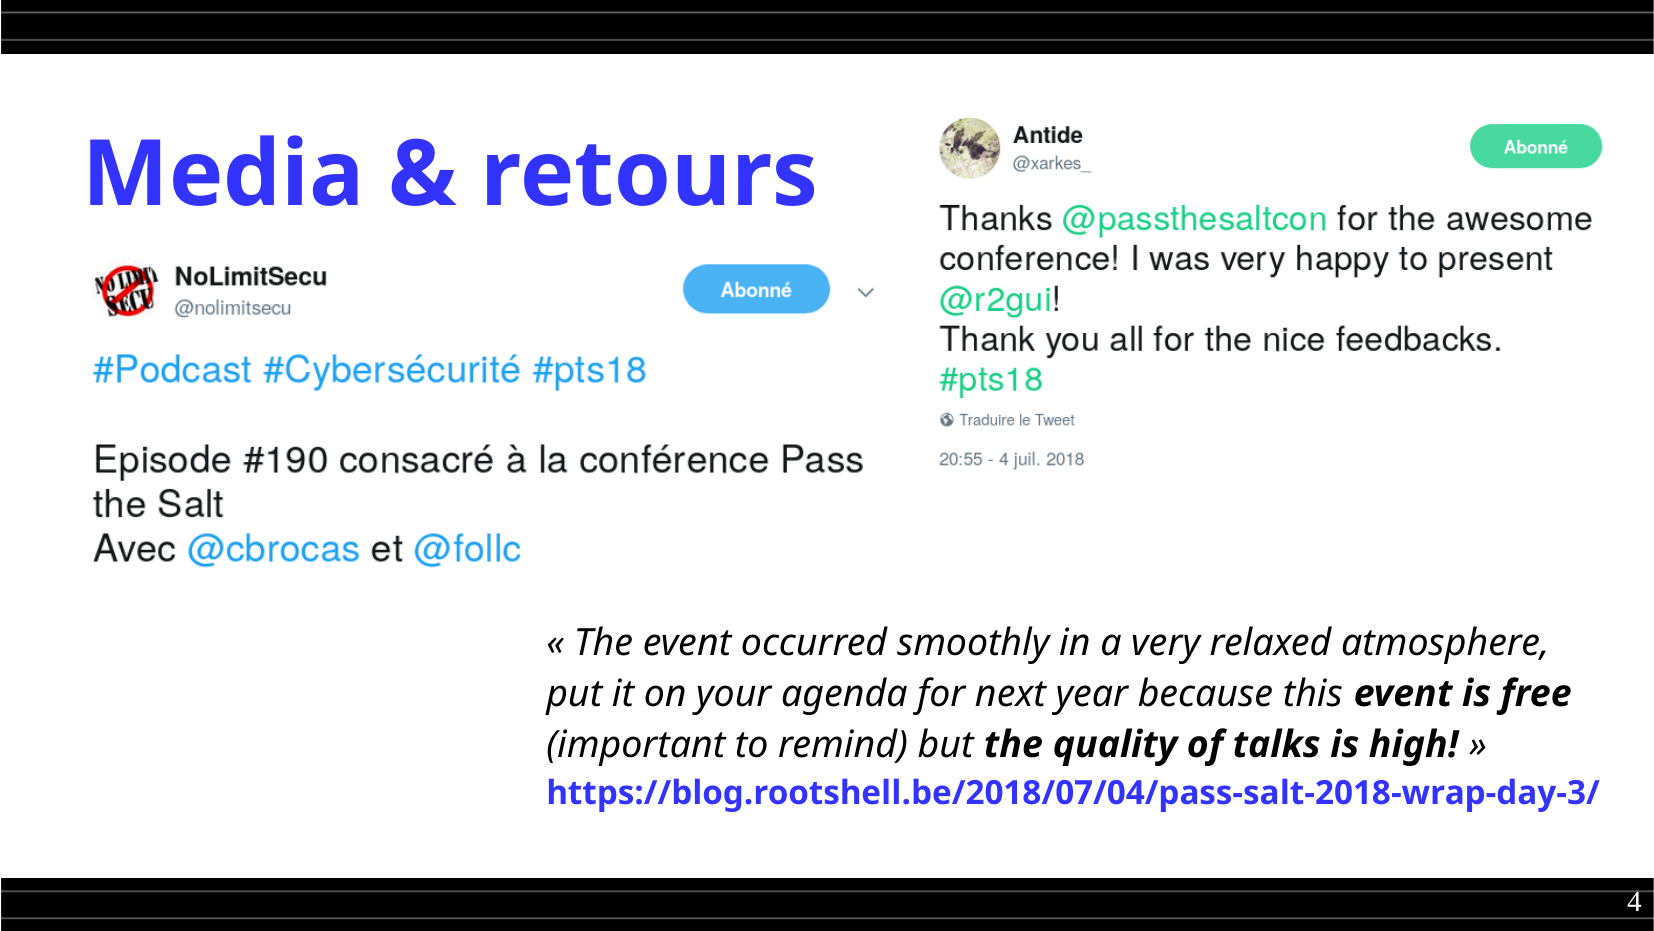

# Media & retours
« The event occurred smoothly in a very relaxed atmosphere, put it on your agenda for next year because this event is free (important to remind) but the quality of talks is high! »
https://blog.rootshell.be/2018/07/04/pass-salt-2018-wrap-day-3/